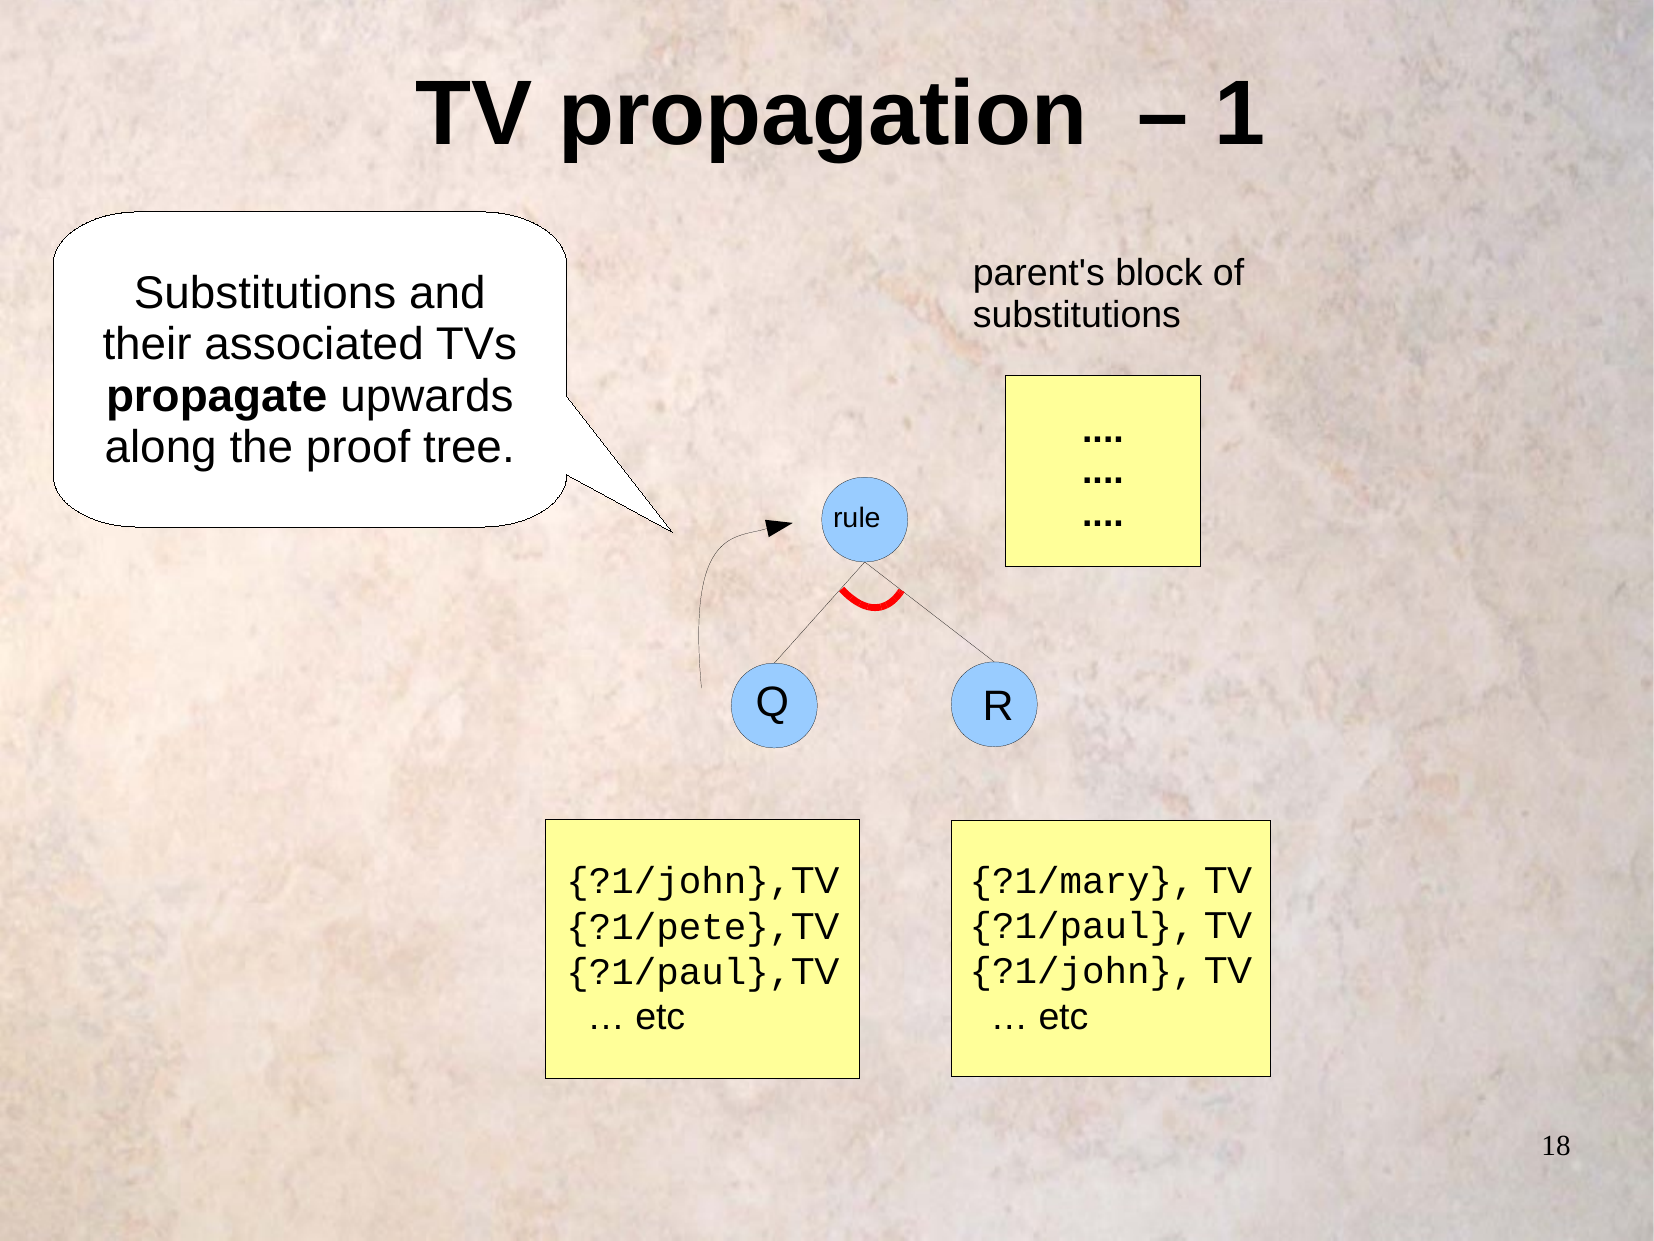

TV propagation – 1
Substitutions and
their associated TVs
propagate upwards
along the proof tree.
parent's block of
substitutions
....
....
....
{?1/john},TV
{?1/pete},TV
{?1/paul},TV
 … etc
{?1/mary}, TV
{?1/paul}, TV
{?1/john}, TV
 … etc
18